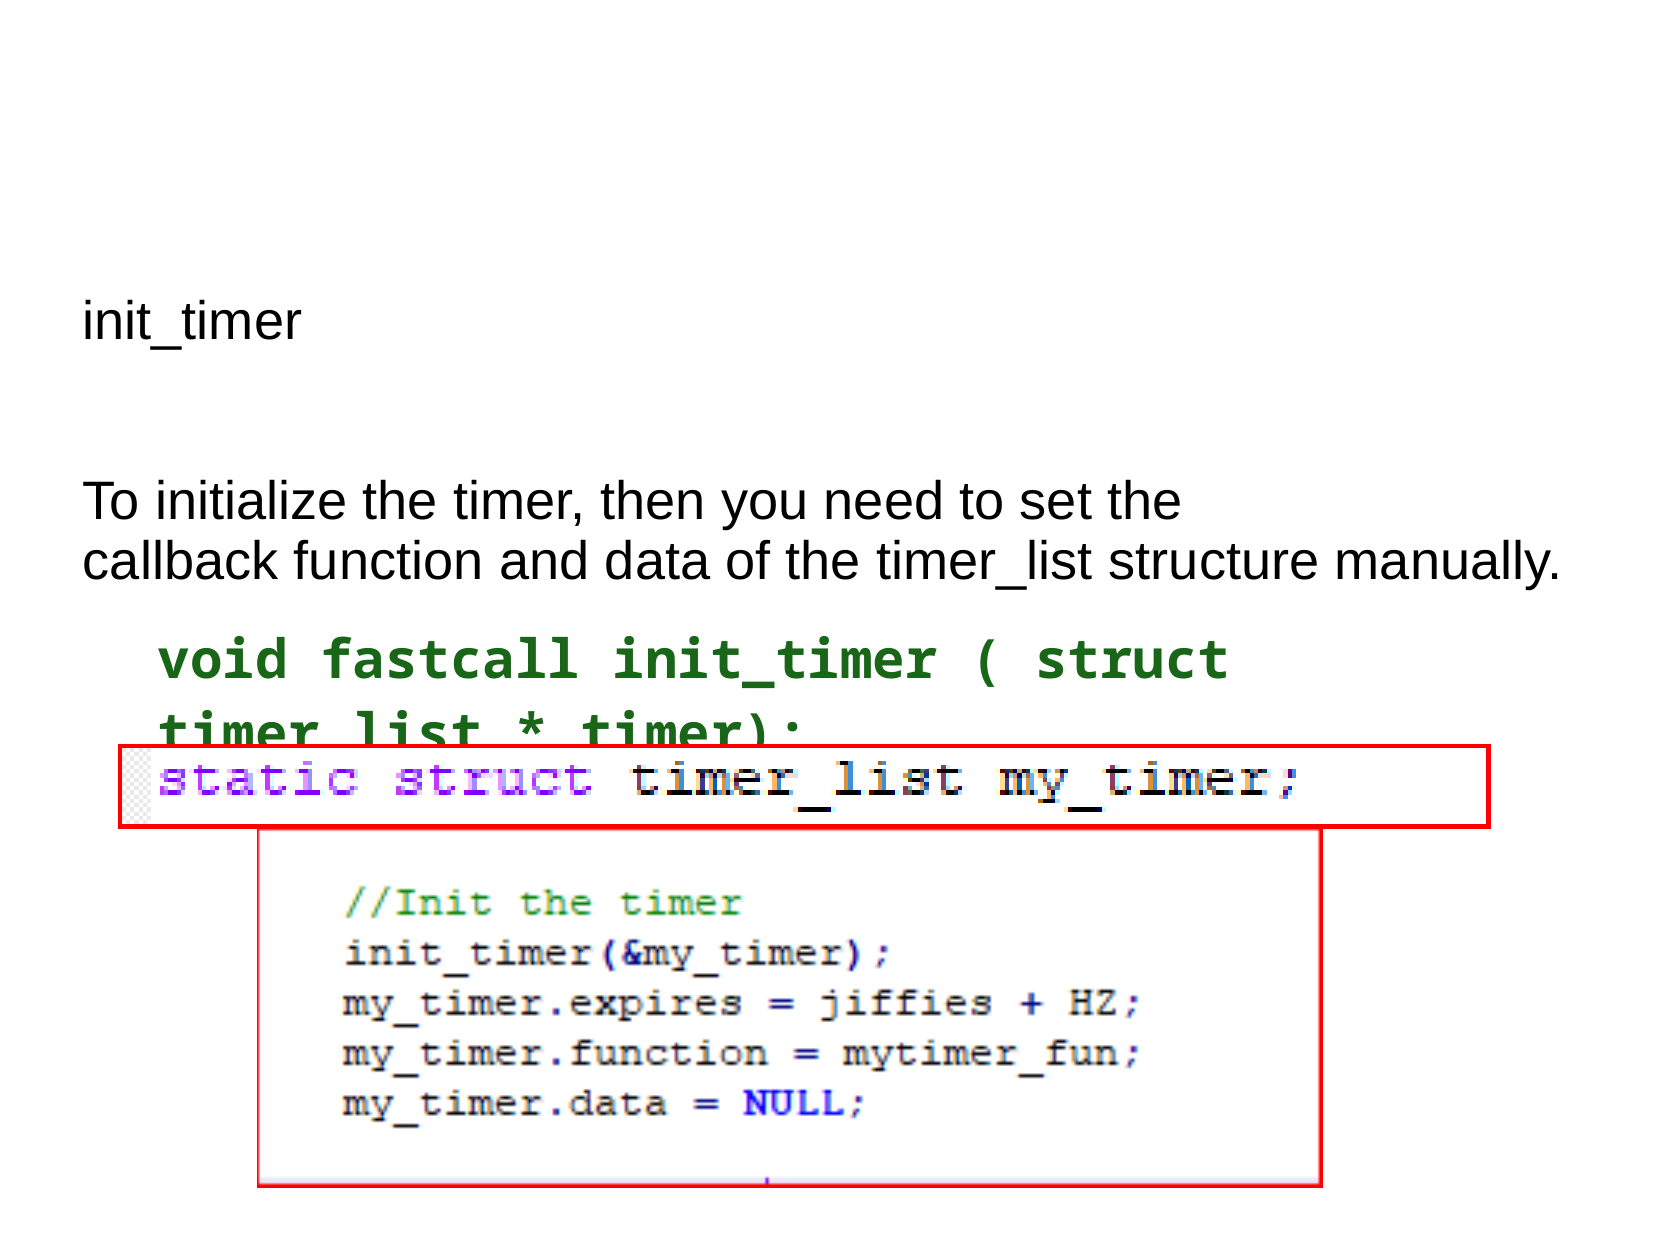

# init_timer
To initialize the timer, then you need to set the callback function and data of the timer_list structure manually.
void fastcall init_timer ( struct timer_list * timer);